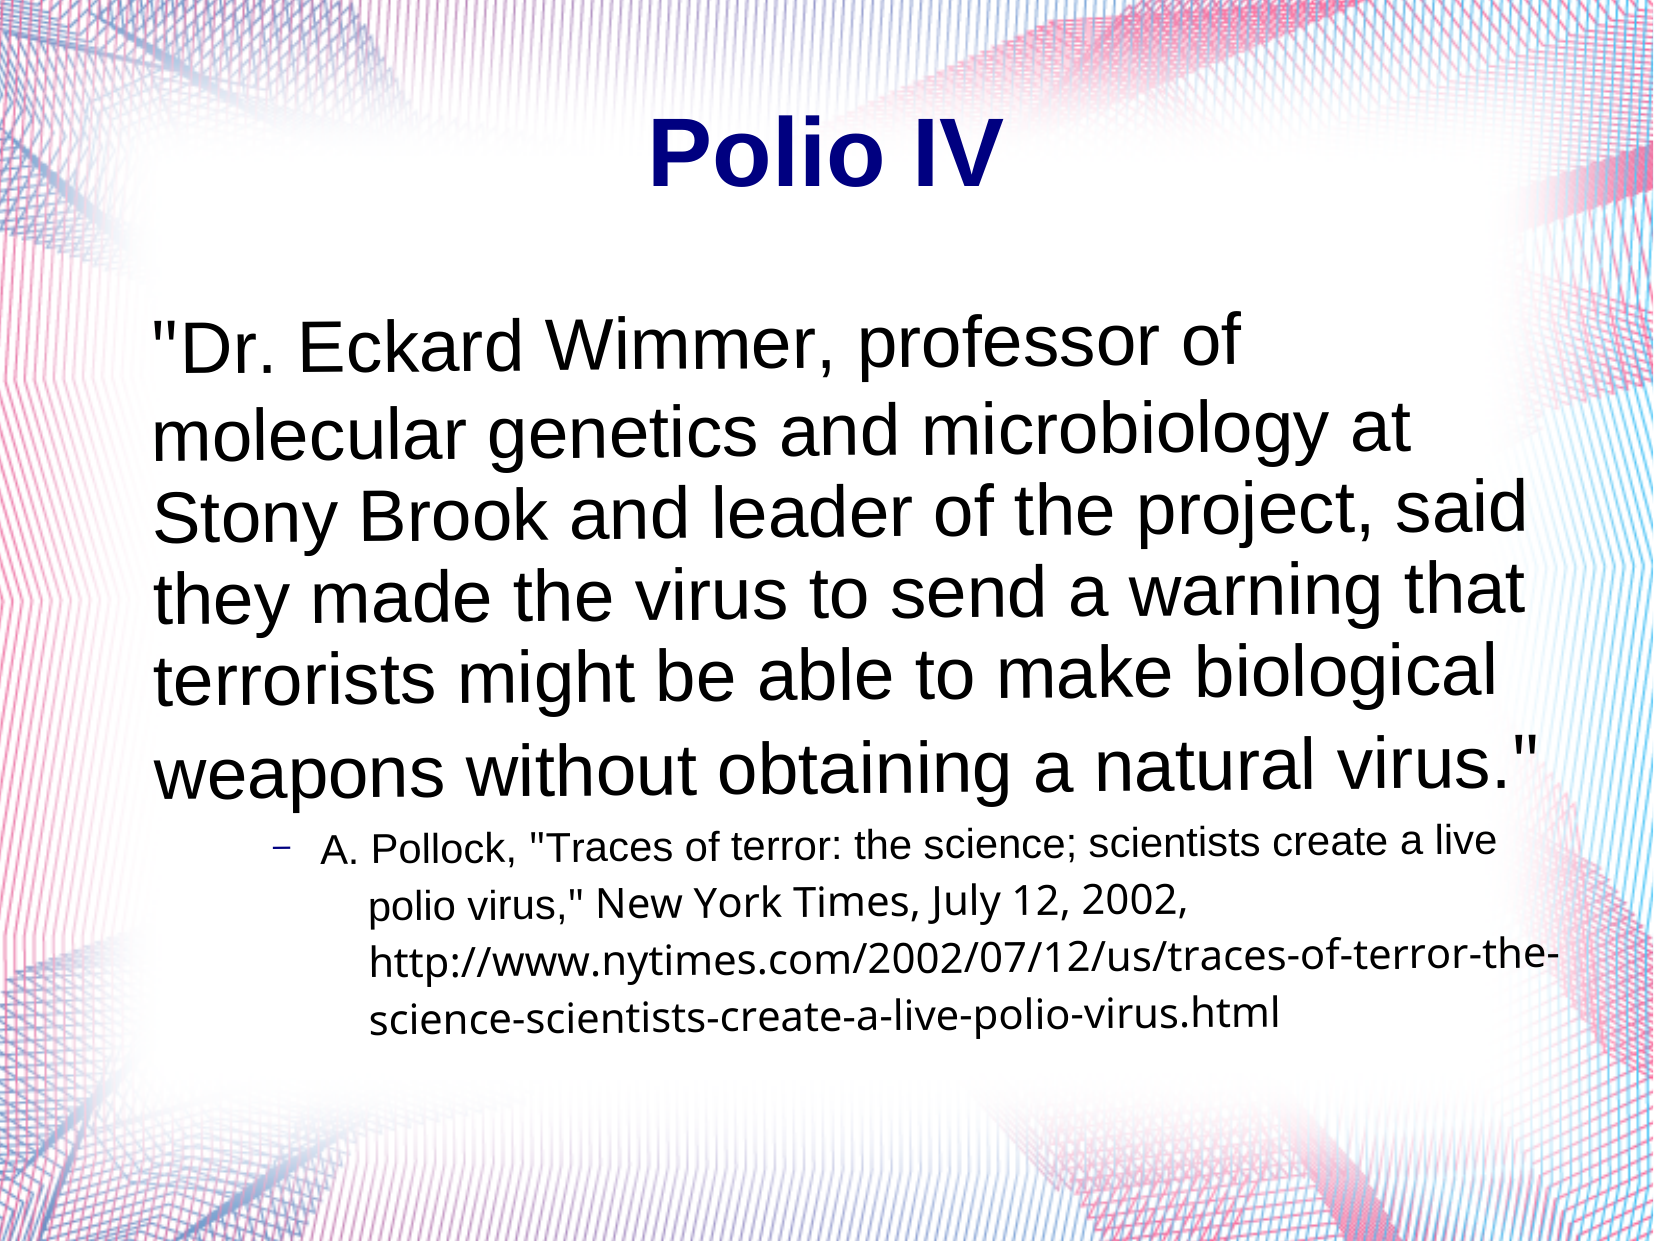

# Polio IV
"Dr. Eckard Wimmer, professor of molecular genetics and microbiology at Stony Brook and leader of the project, said they made the virus to send a warning that terrorists might be able to make biological weapons without obtaining a natural virus."
A. Pollock, "Traces of terror: the science; scientists create a live polio virus," New York Times, July 12, 2002, http://www.nytimes.com/2002/07/12/us/traces-of-terror-the-science-scientists-create-a-live-polio-virus.html